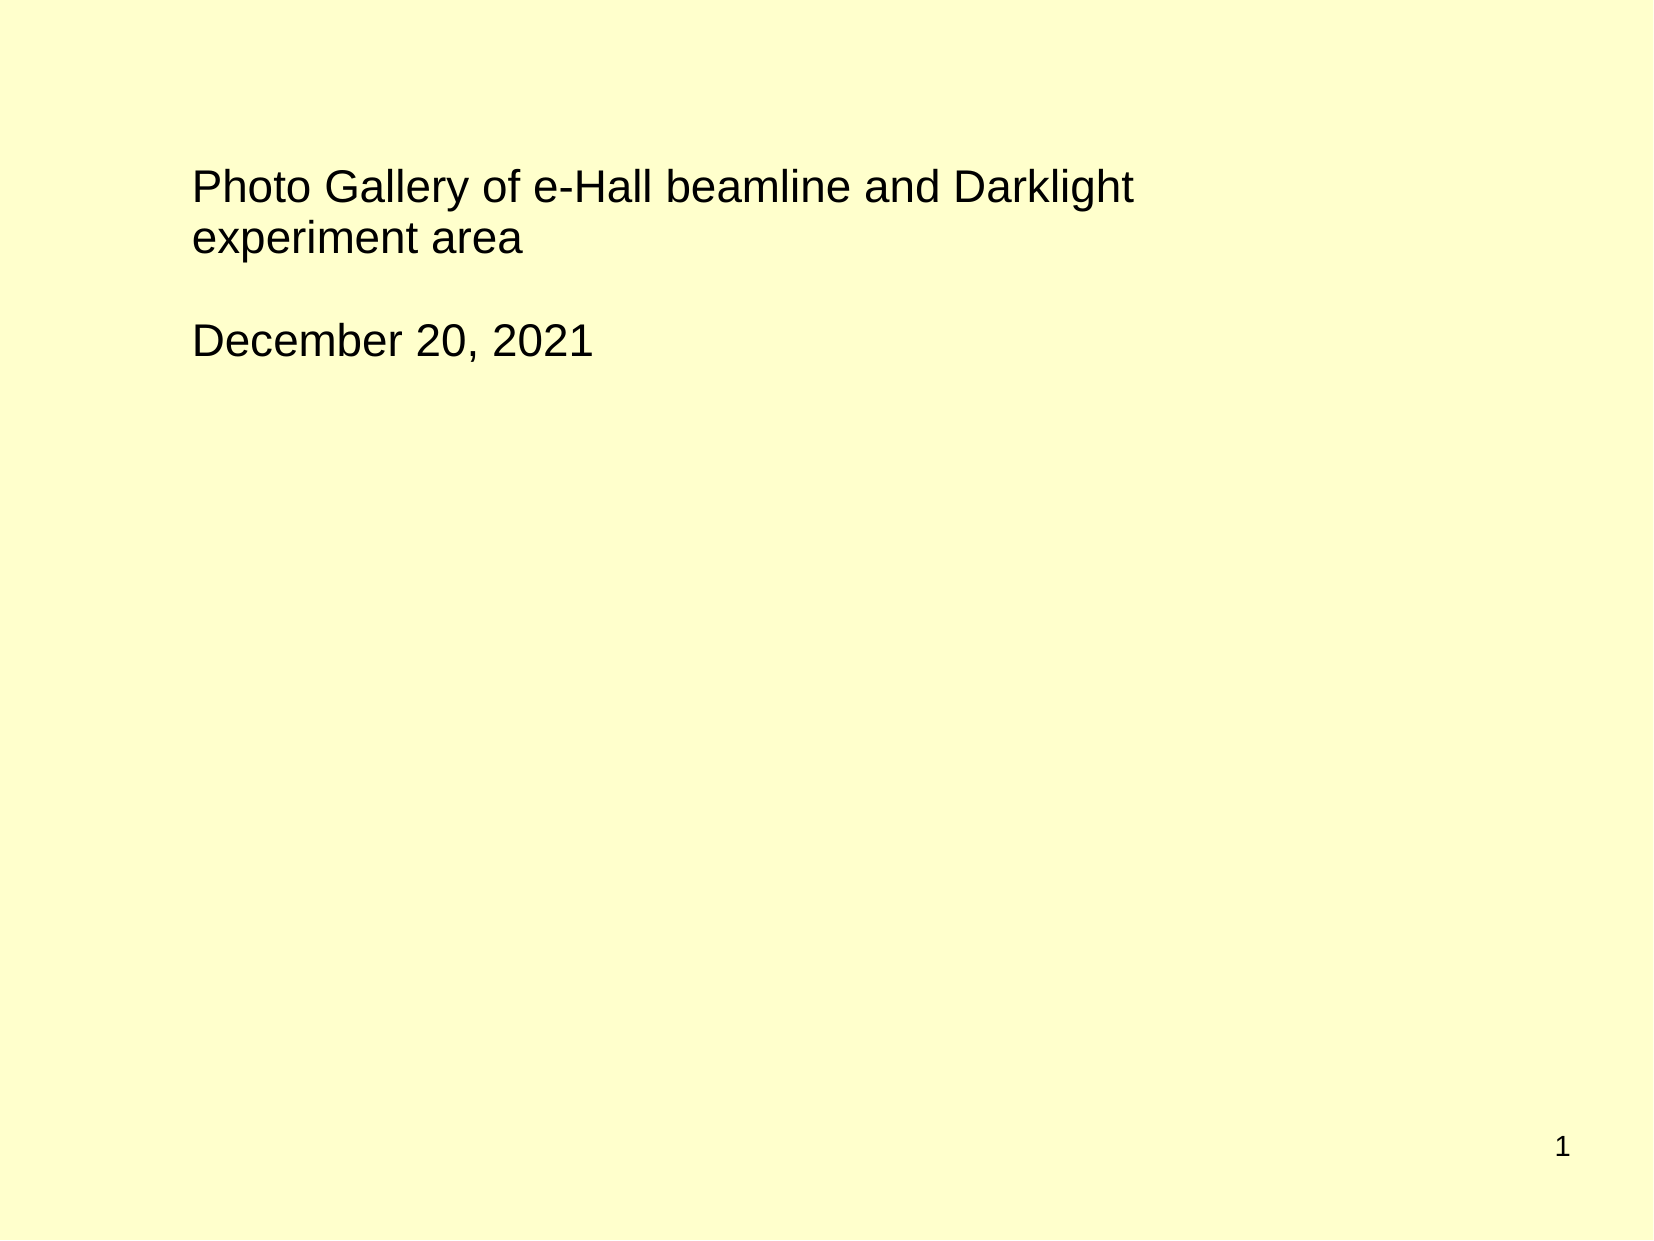

Photo Gallery of e-Hall beamline and Darklight
experiment area
December 20, 2021
1